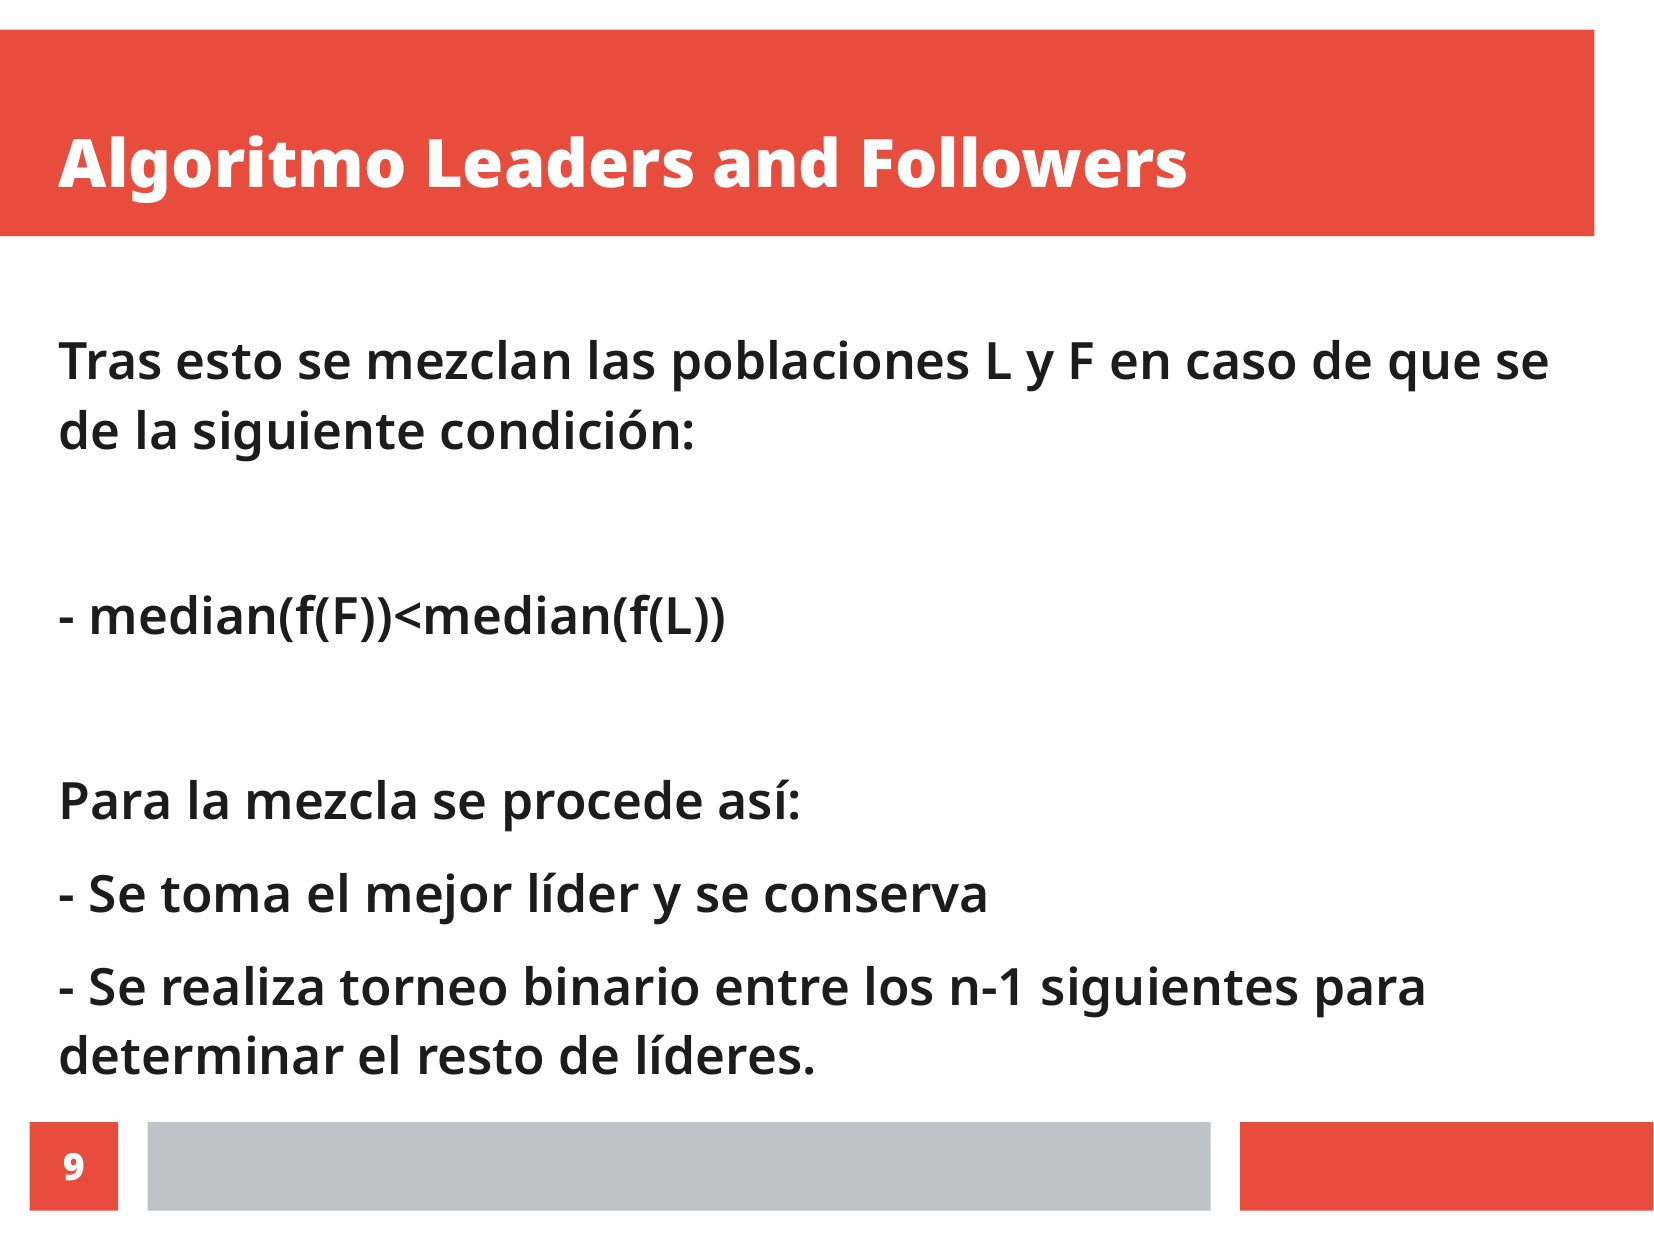

# Algoritmo Leaders and Followers
Tras esto se mezclan las poblaciones L y F en caso de que se de la siguiente condición:
- median(f(F))<median(f(L))
Para la mezcla se procede así:
- Se toma el mejor líder y se conserva
- Se realiza torneo binario entre los n-1 siguientes para determinar el resto de líderes.
9